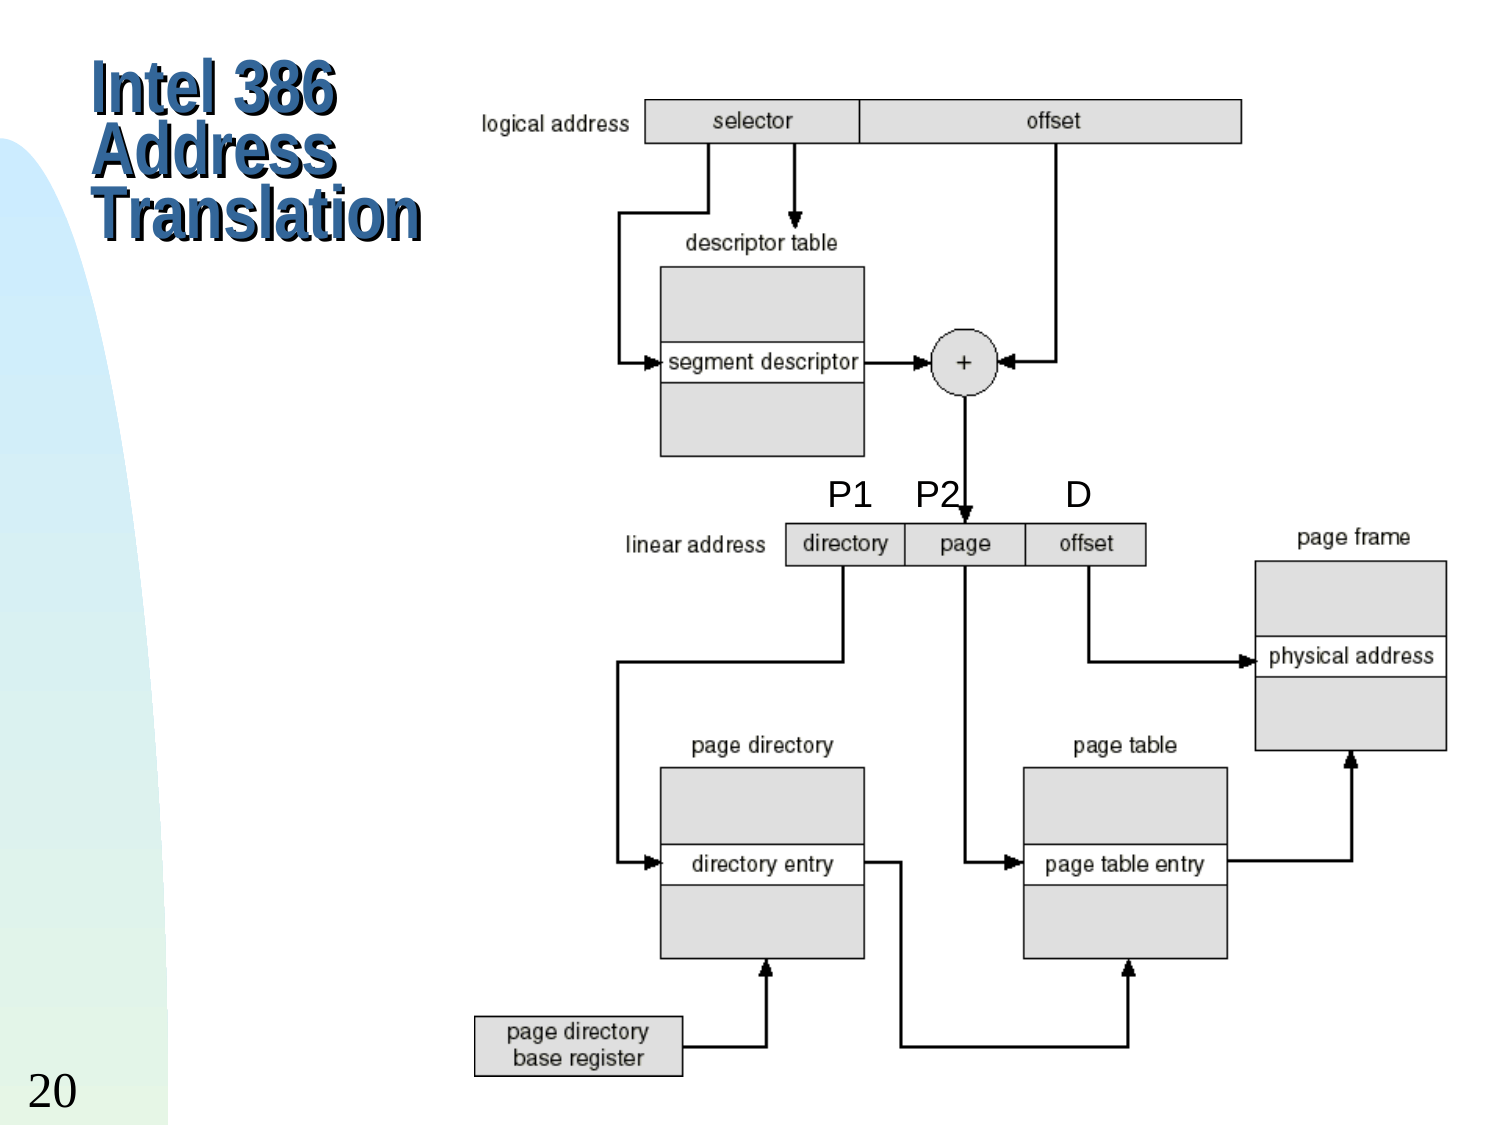

# Intel 386 Address Translation
P1
P2
D
20